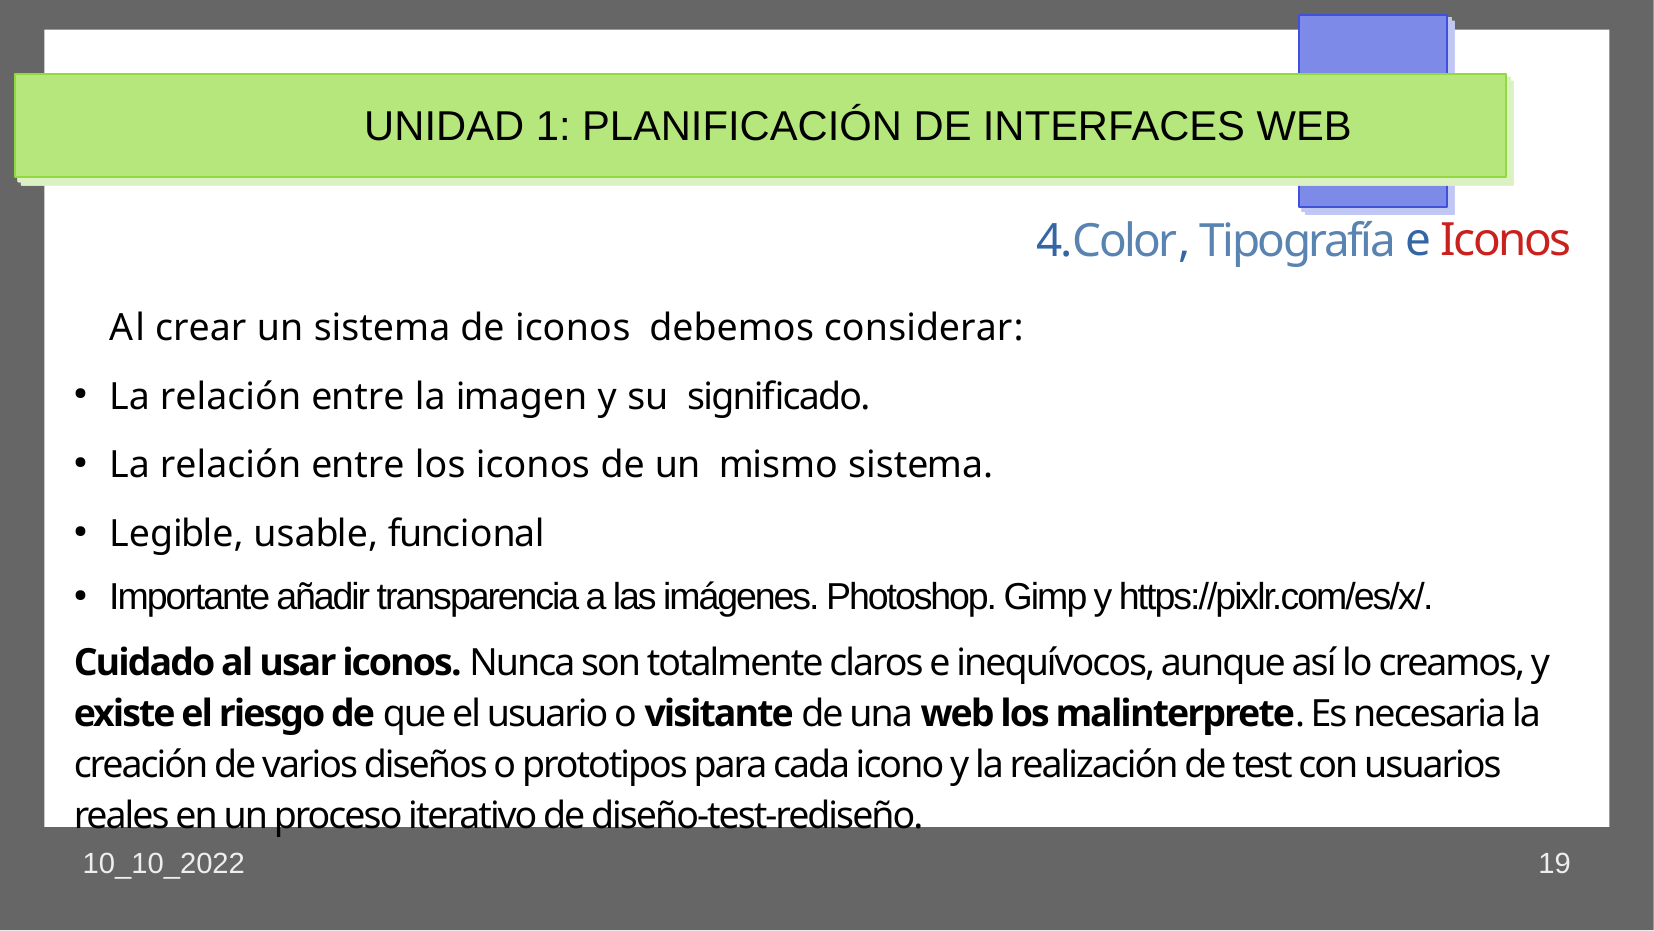

# UNIDAD 1: PLANIFICACIÓN DE INTERFACES WEB
4.Color, Tipografía e Iconos
Al crear un sistema de iconos debemos considerar:
La relación entre la imagen y su significado.
La relación entre los iconos de un mismo sistema.
Legible, usable, funcional
Importante añadir transparencia a las imágenes. Photoshop. Gimp y https://pixlr.com/es/x/.
Cuidado al usar iconos. Nunca son totalmente claros e inequívocos, aunque así lo creamos, y existe el riesgo de que el usuario o visitante de una web los malinterprete. Es necesaria la creación de varios diseños o prototipos para cada icono y la realización de test con usuarios reales en un proceso iterativo de diseño-test-rediseño.
10_10_2022
19